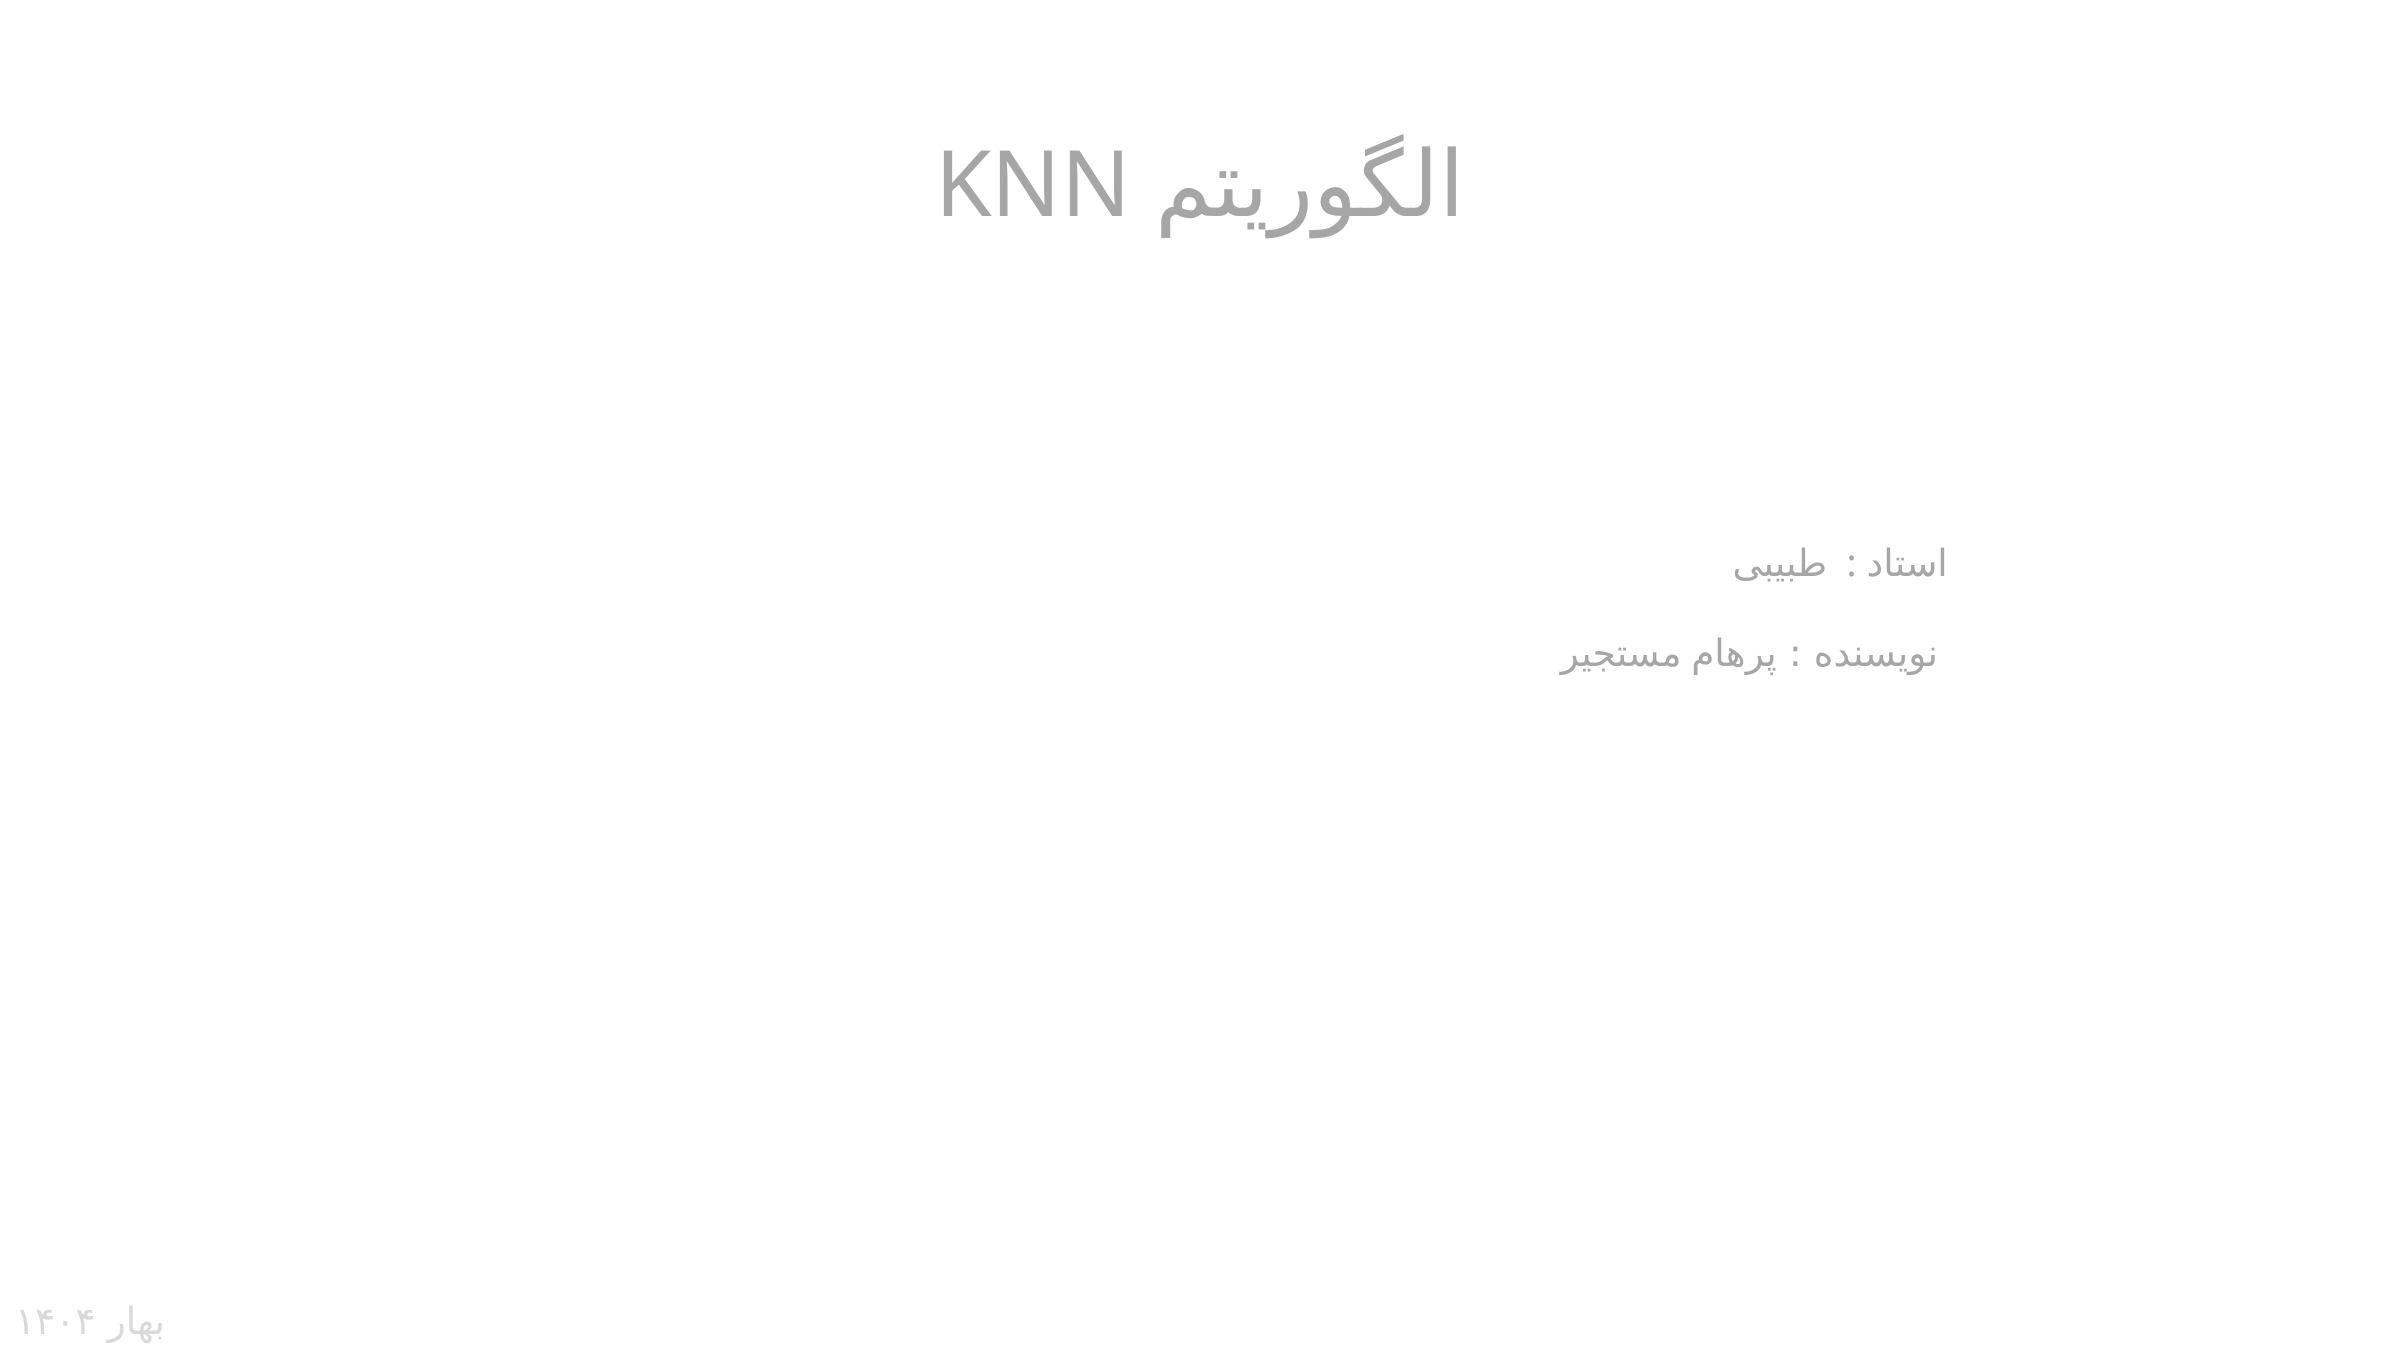

الگوریتم KNN
استاد : طبیبی
نویسنده : پرهام مستجیر
بهار ۱۴۰۴